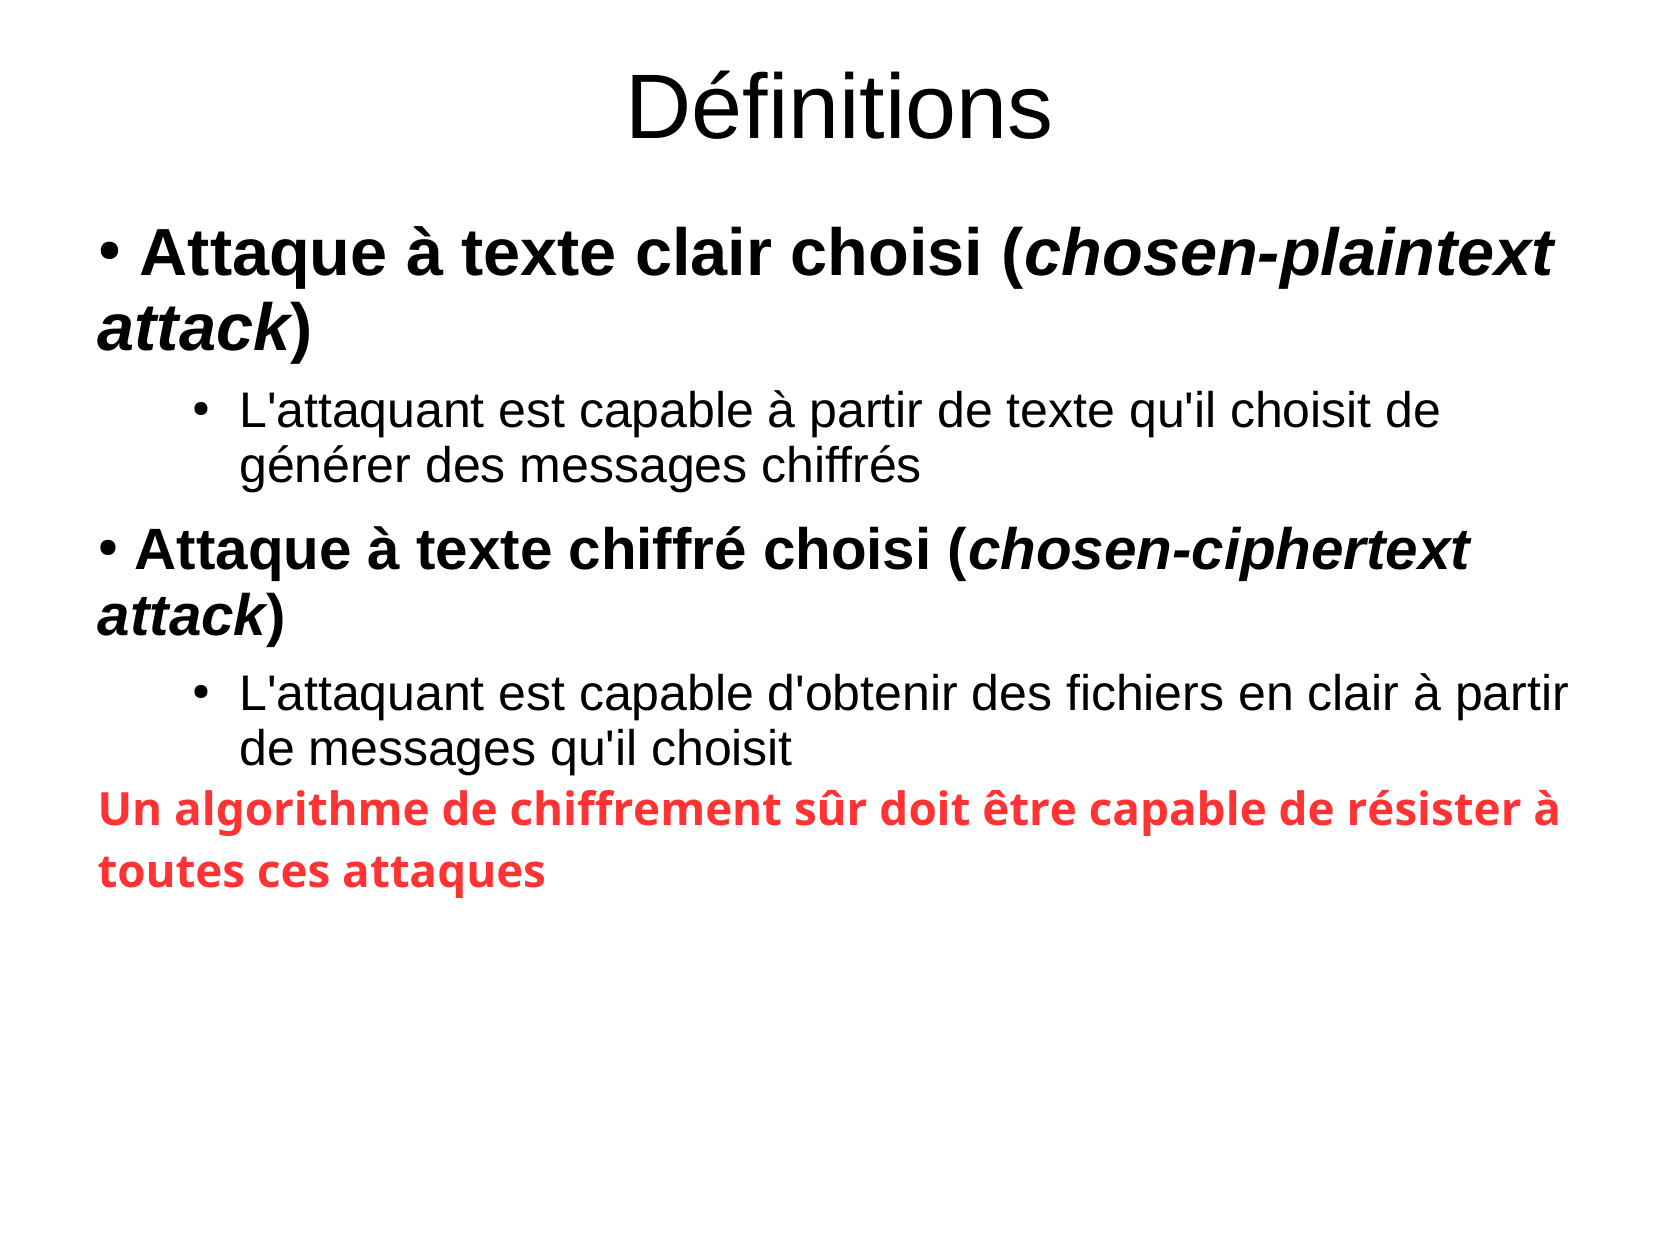

# Définitions
 Attaque à texte clair choisi (chosen-plaintext attack)
L'attaquant est capable à partir de texte qu'il choisit de générer des messages chiffrés
 Attaque à texte chiffré choisi (chosen-ciphertext attack)
L'attaquant est capable d'obtenir des fichiers en clair à partir de messages qu'il choisit
Un algorithme de chiffrement sûr doit être capable de résister à toutes ces attaques